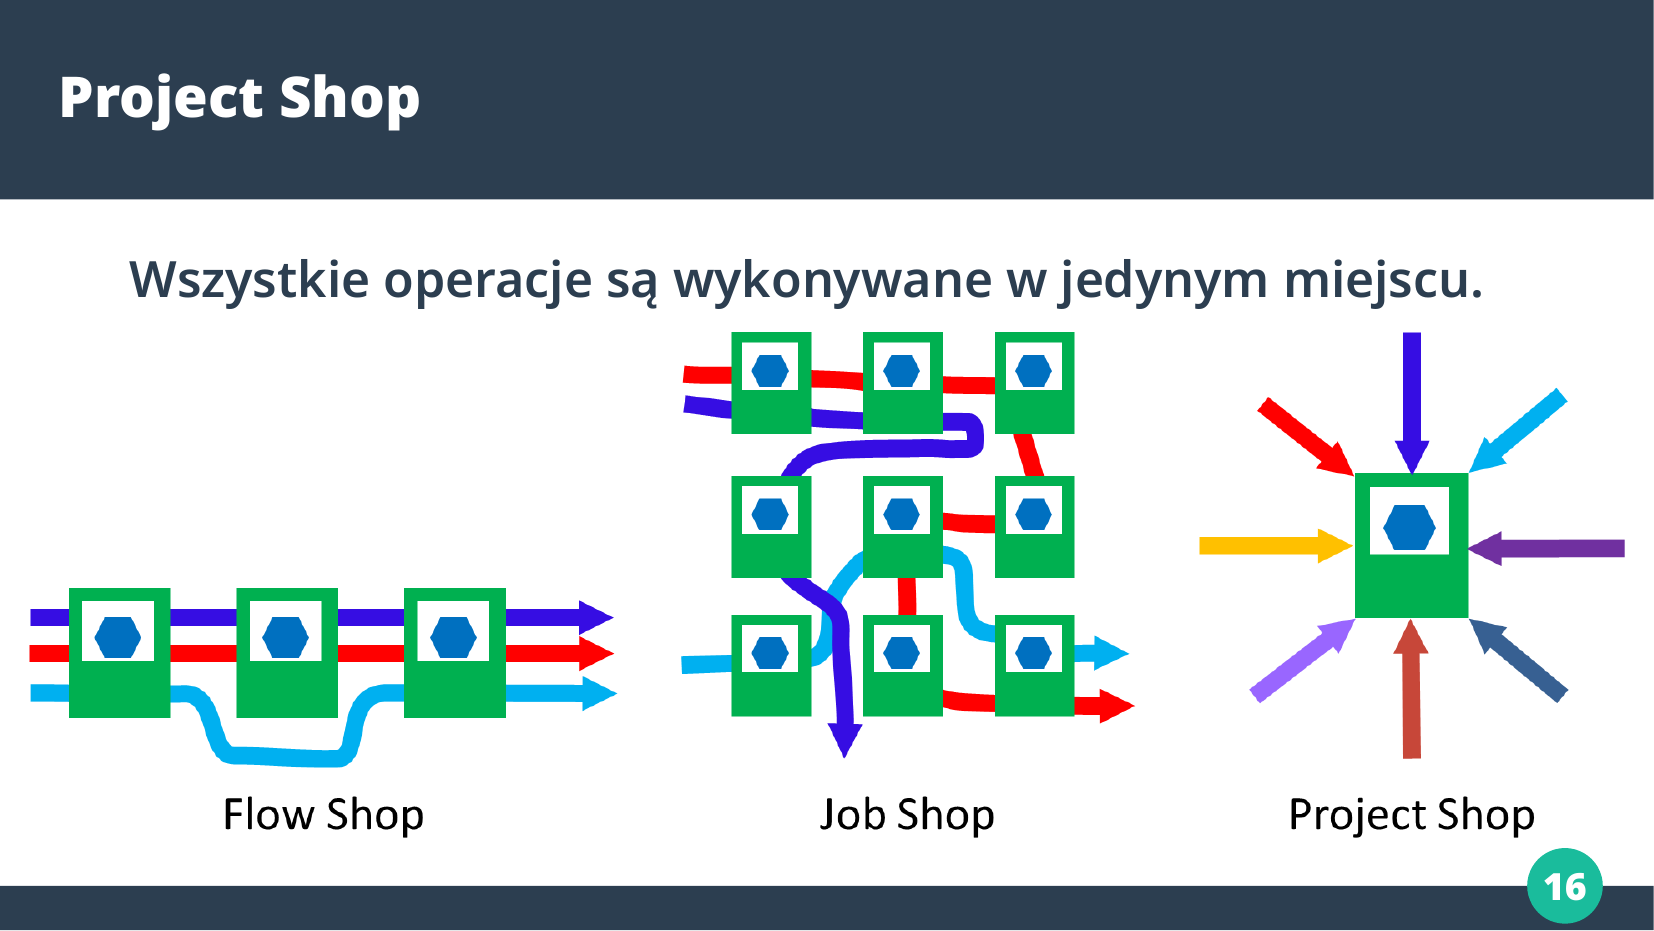

# Project Shop
Wszystkie operacje są wykonywane w jedynym miejscu.